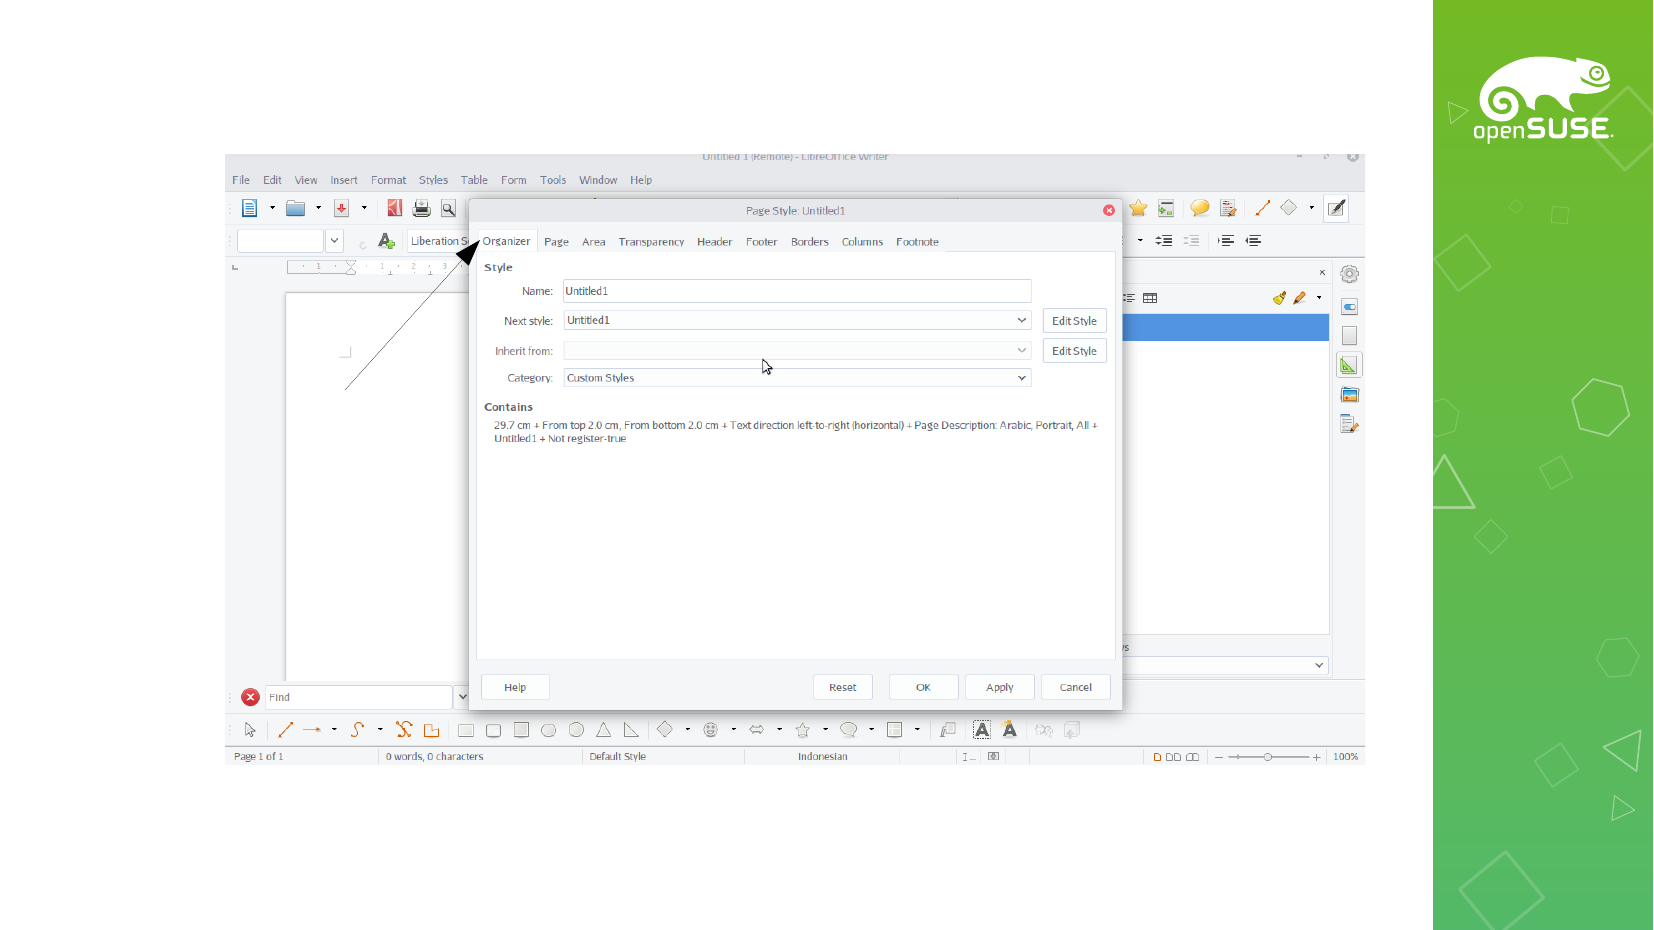

clicking Insert picture, or the Insert menu> Picture.